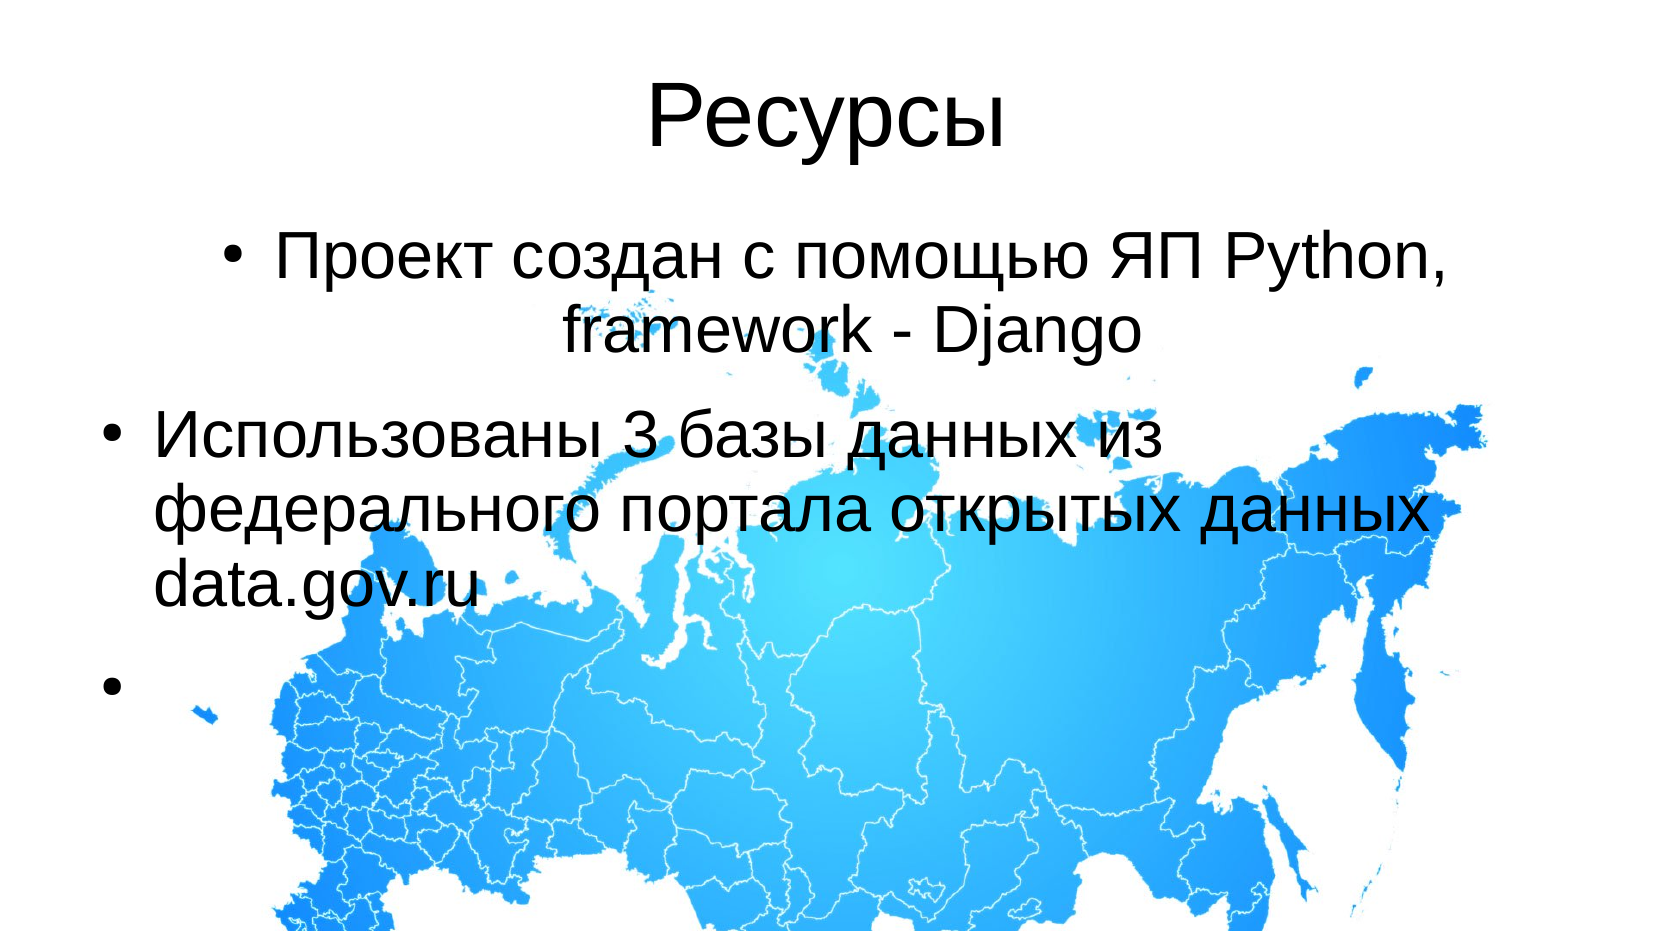

# Ресурсы
Проект создан с помощью ЯП Python, framework - Django
Использованы 3 базы данных из федерального портала открытых данных data.gov.ru